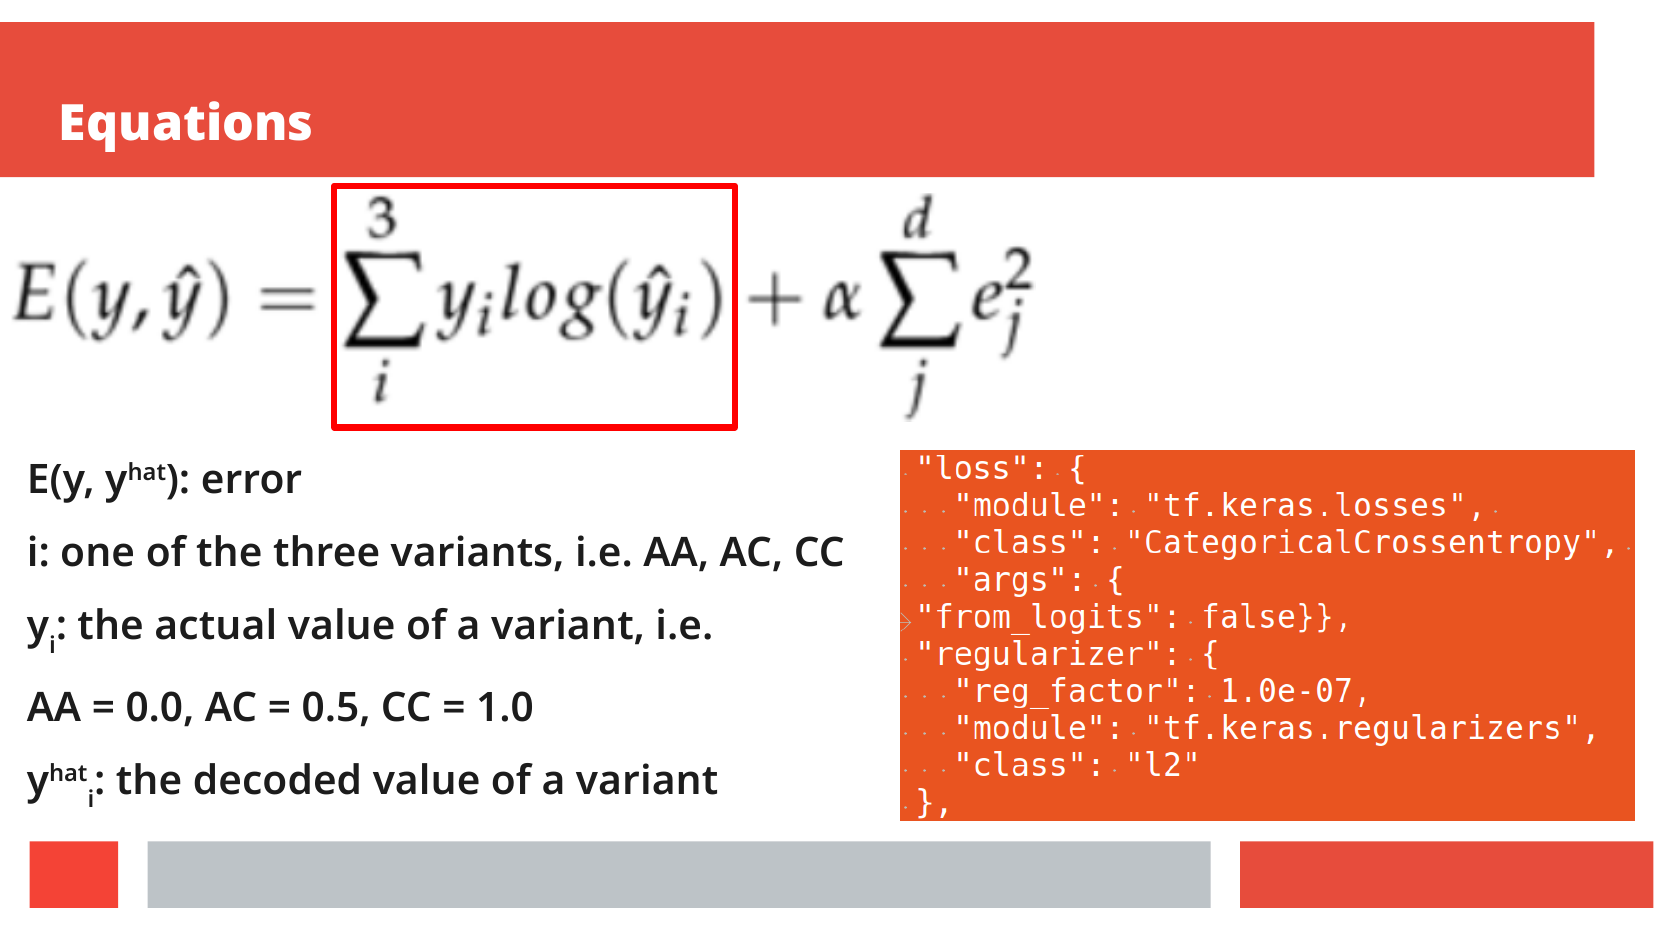

# Equations
E(y, yhat): error
i: one of the three variants, i.e. AA, AC, CC
yi: the actual value of a variant, i.e.
AA = 0.0, AC = 0.5, CC = 1.0
yhati: the decoded value of a variant